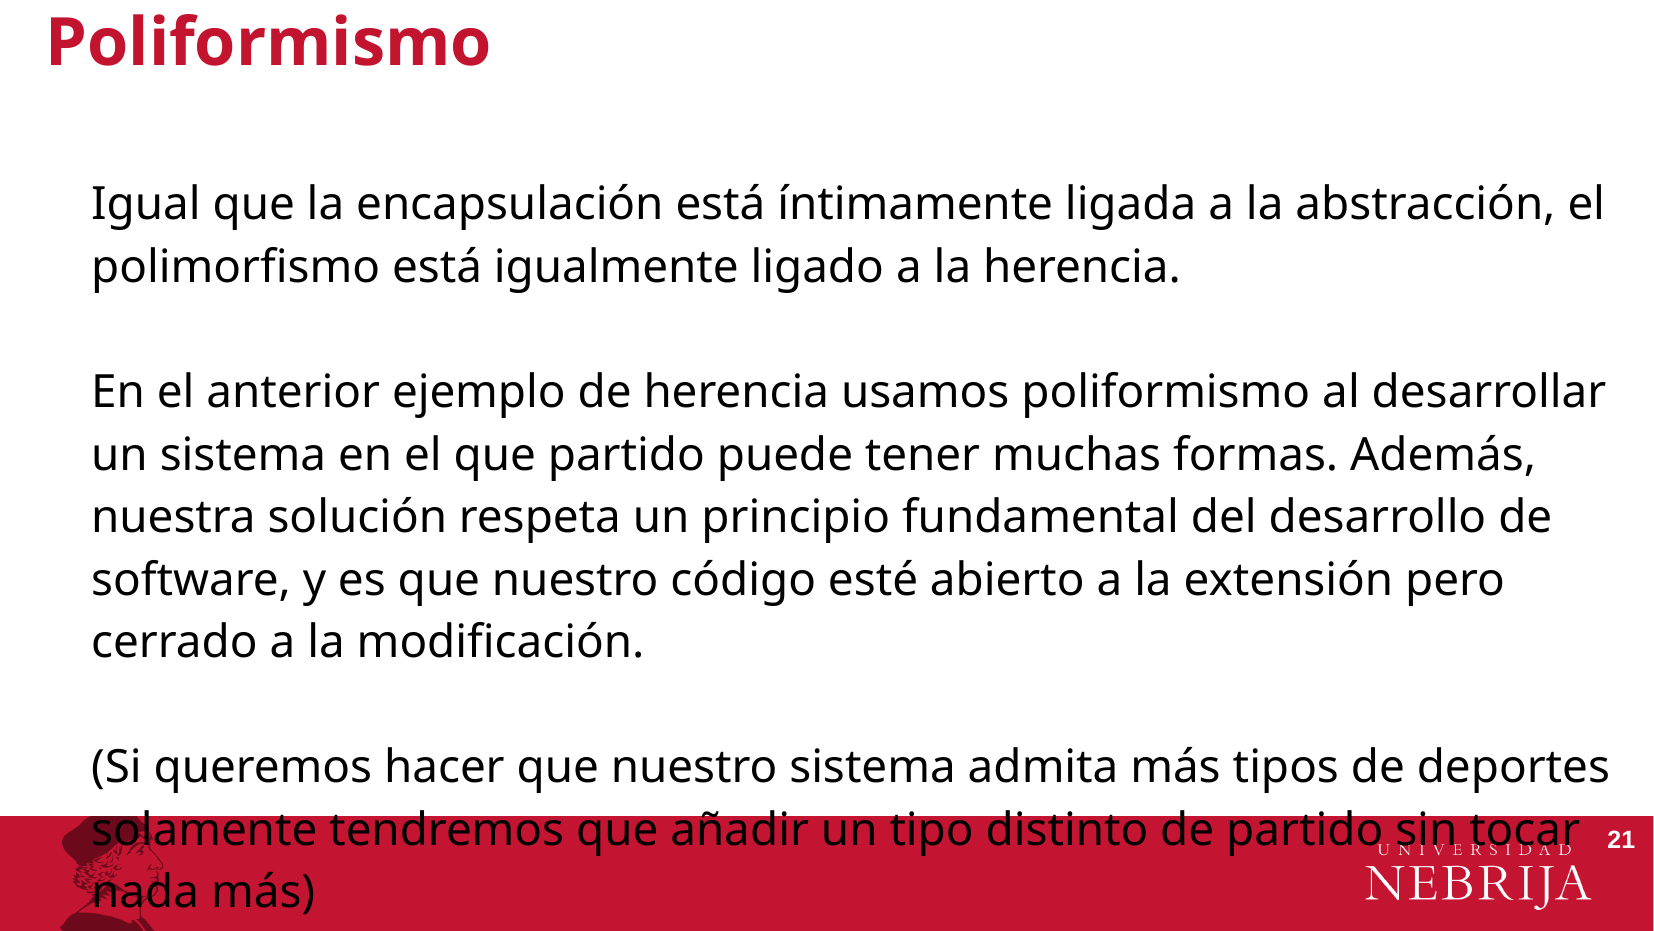

Poliformismo
Igual que la encapsulación está íntimamente ligada a la abstracción, el polimorfismo está igualmente ligado a la herencia.
En el anterior ejemplo de herencia usamos poliformismo al desarrollar un sistema en el que partido puede tener muchas formas. Además, nuestra solución respeta un principio fundamental del desarrollo de software, y es que nuestro código esté abierto a la extensión pero cerrado a la modificación.
(Si queremos hacer que nuestro sistema admita más tipos de deportes solamente tendremos que añadir un tipo distinto de partido sin tocar nada más)